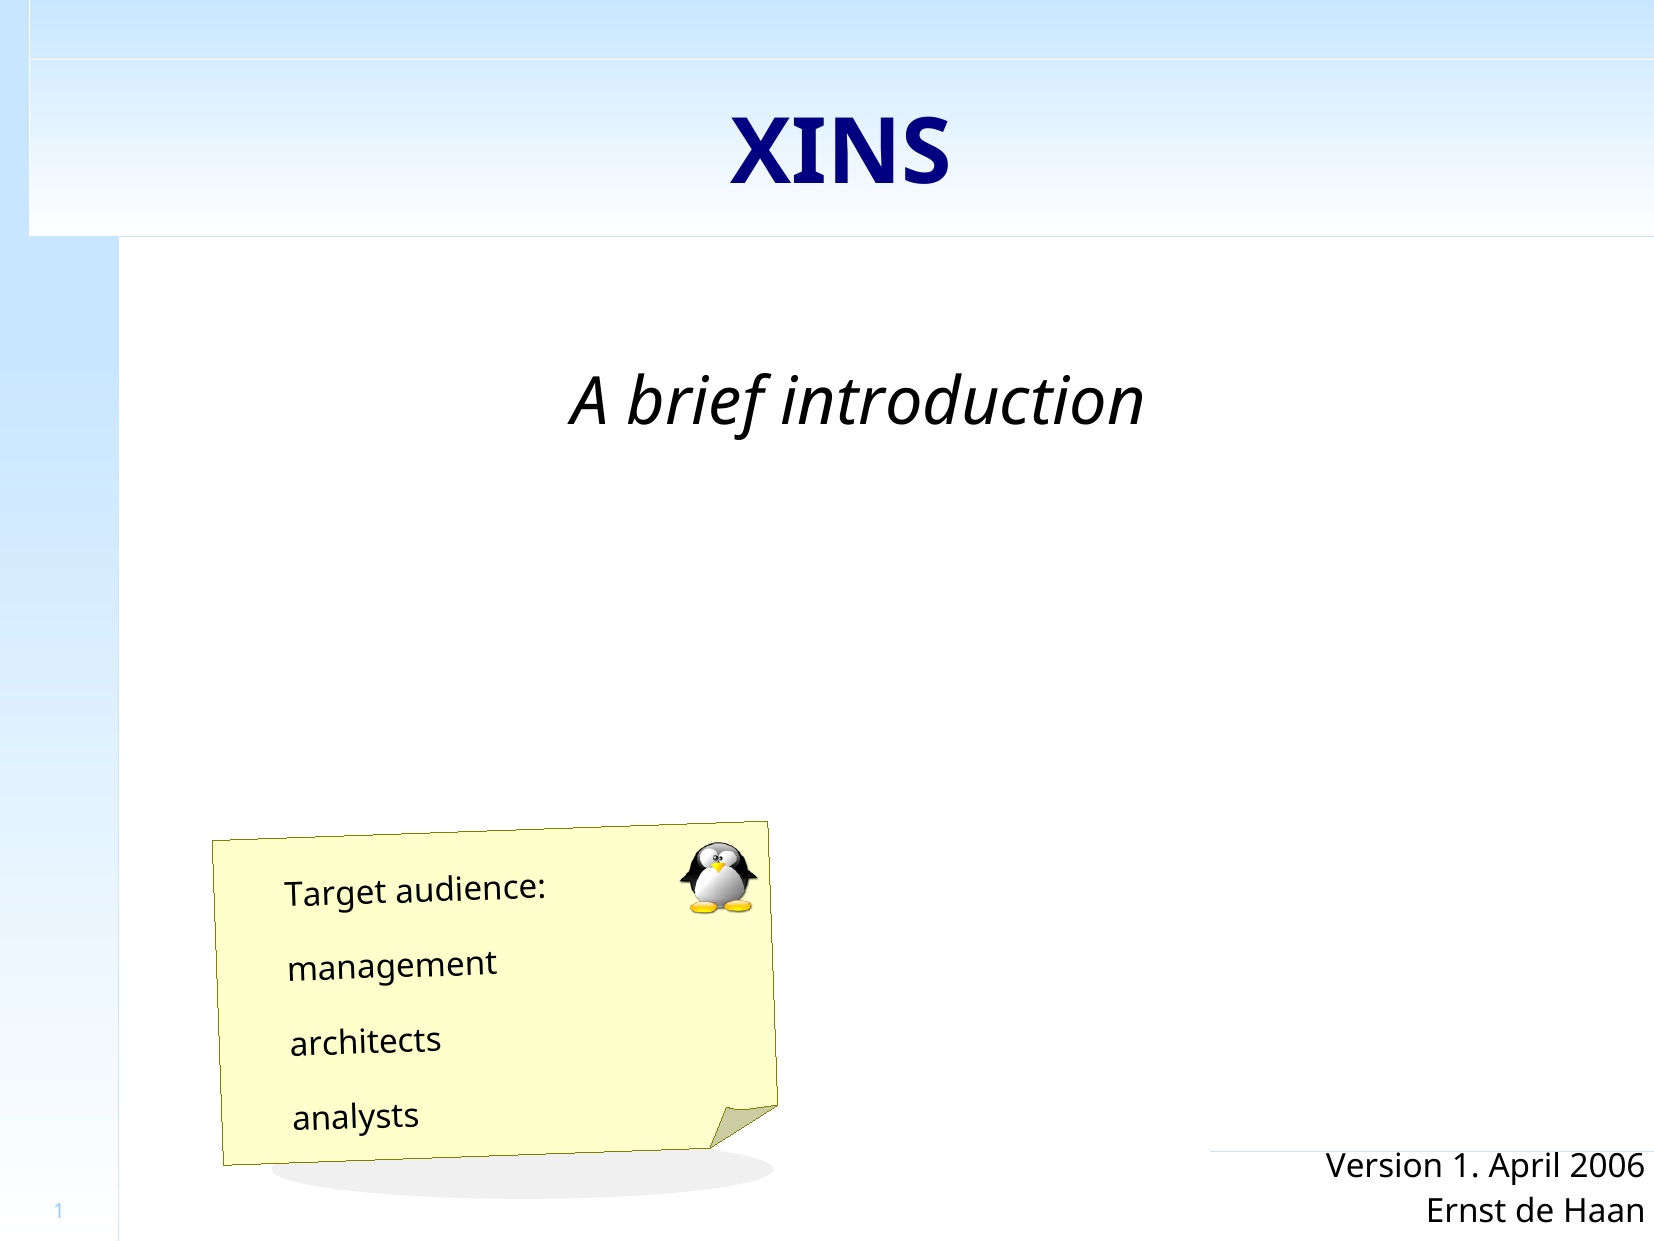

# XINS
A brief introduction
Target audience:
management
architects
analysts
Version 1. April 2006
Ernst de Haan